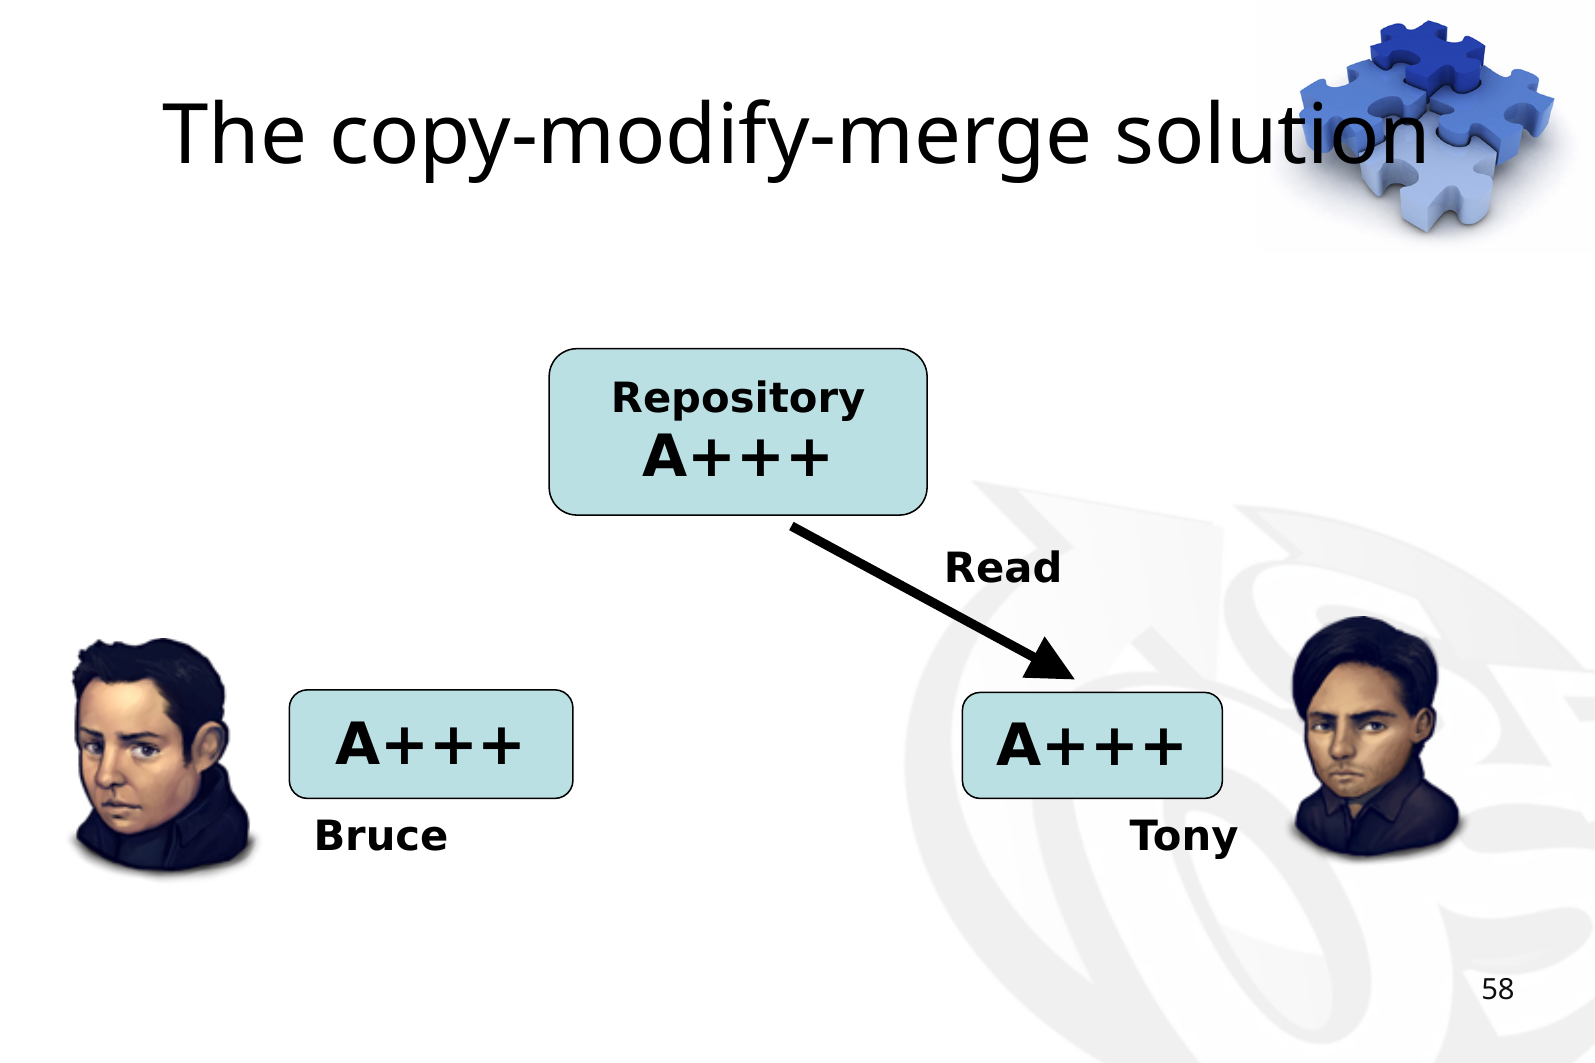

# The copy-modify-merge solution
Repository
A+++
 Read
A+++
A+++
Bruce	 Tony
58